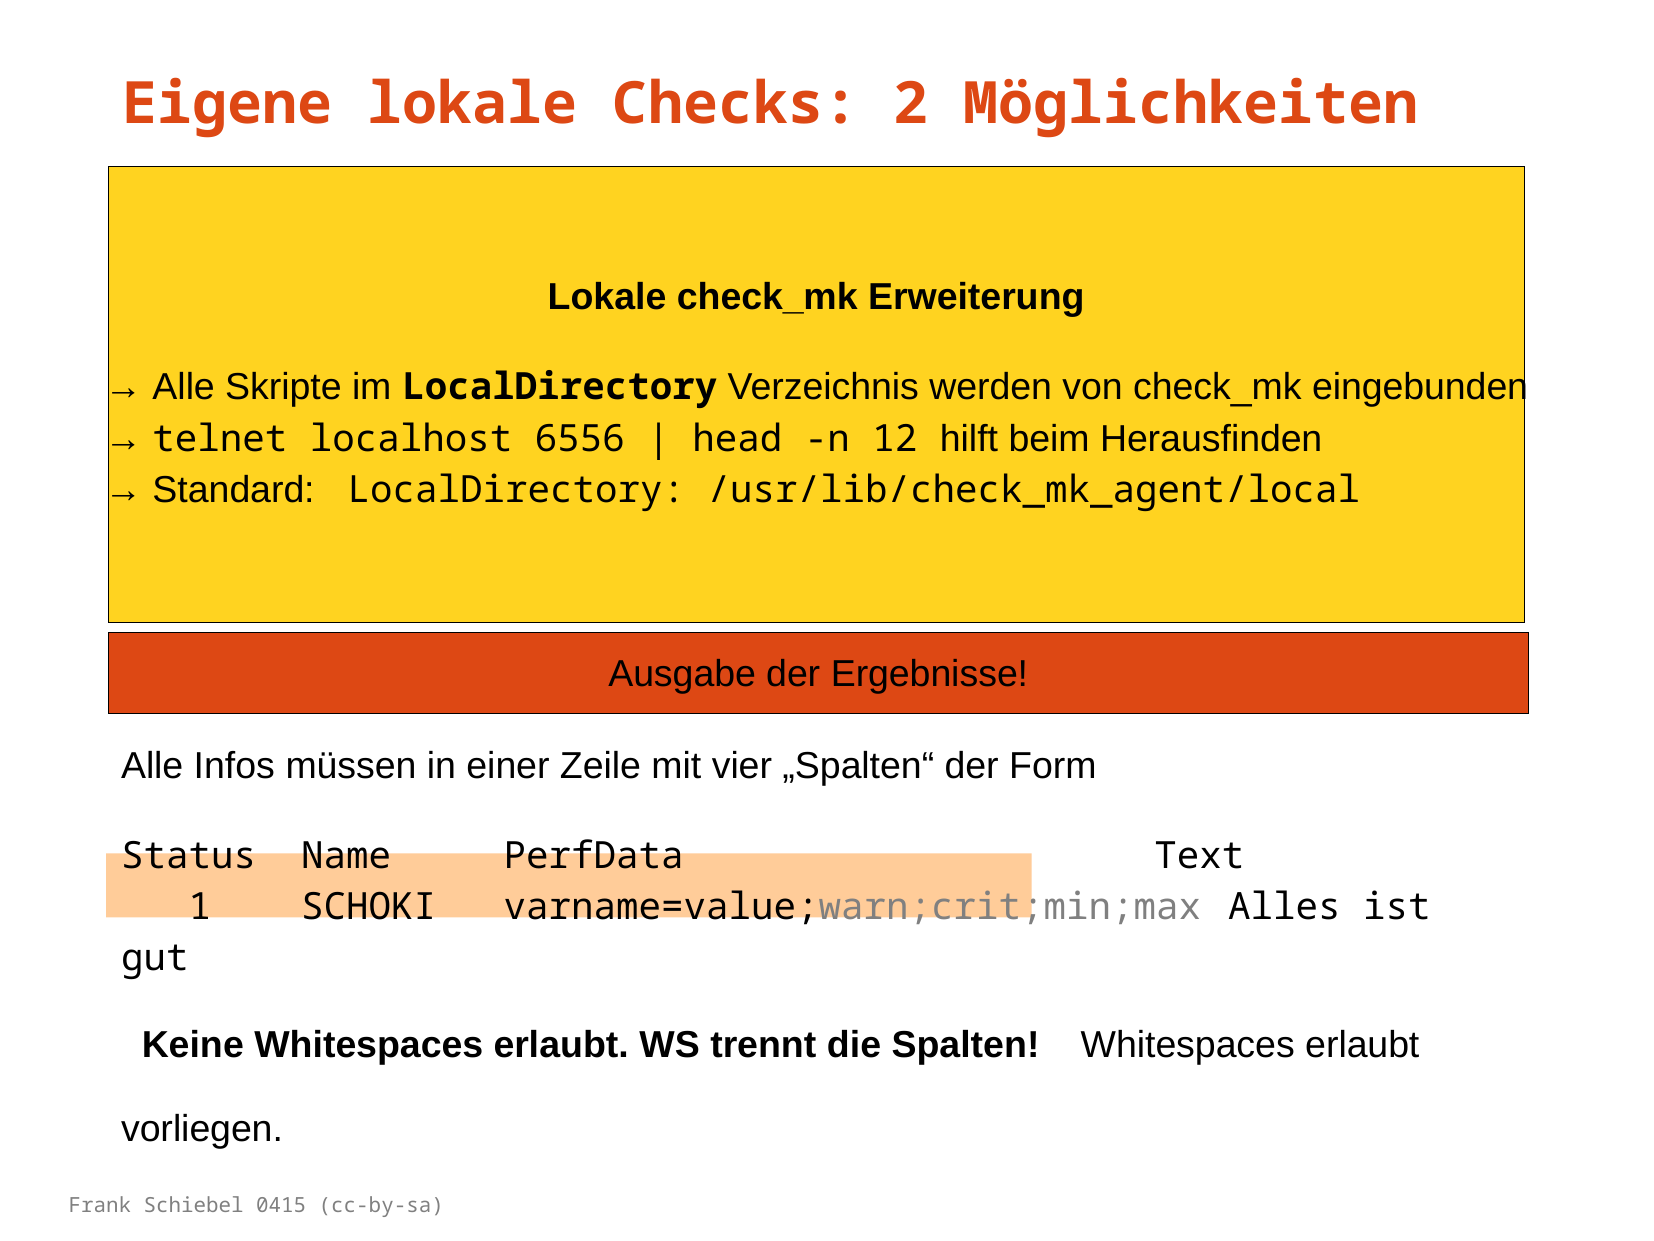

Eigene lokale Checks: 2 Möglichkeiten
Lokale check_mk Erweiterung
→ Alle Skripte im LocalDirectory Verzeichnis werden von check_mk eingebunden
→ telnet localhost 6556 | head -n 12 hilft beim Herausfinden
→ Standard: LocalDirectory: /usr/lib/check_mk_agent/local
Ausgabe der Ergebnisse!
Alle Infos müssen in einer Zeile mit vier „Spalten“ der Form
Status Name PerfData 							Text
 1 SCHOKI varname=value;warn;crit;min;max	Alles ist gut
 Keine Whitespaces erlaubt. WS trennt die Spalten!	Whitespaces erlaubt
vorliegen.